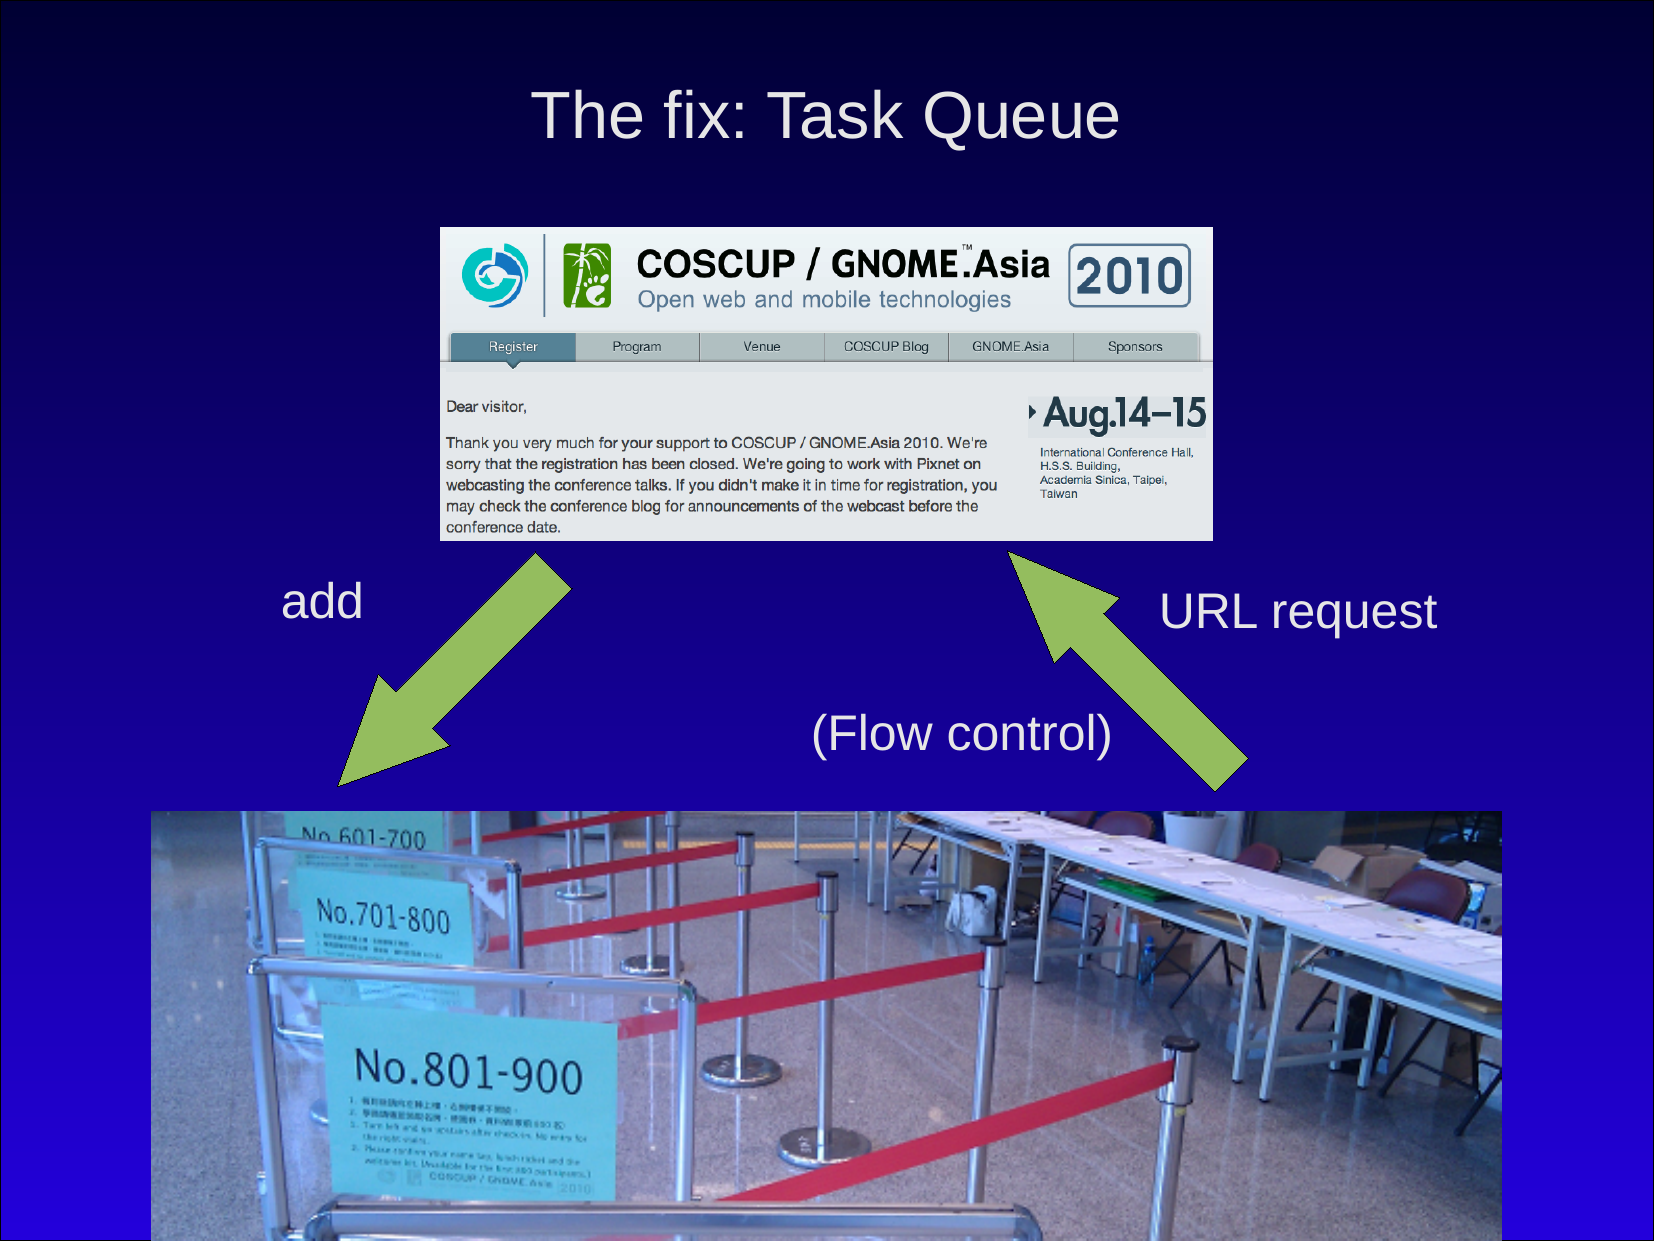

# The fix: Task Queue
add
URL request
(Flow control)